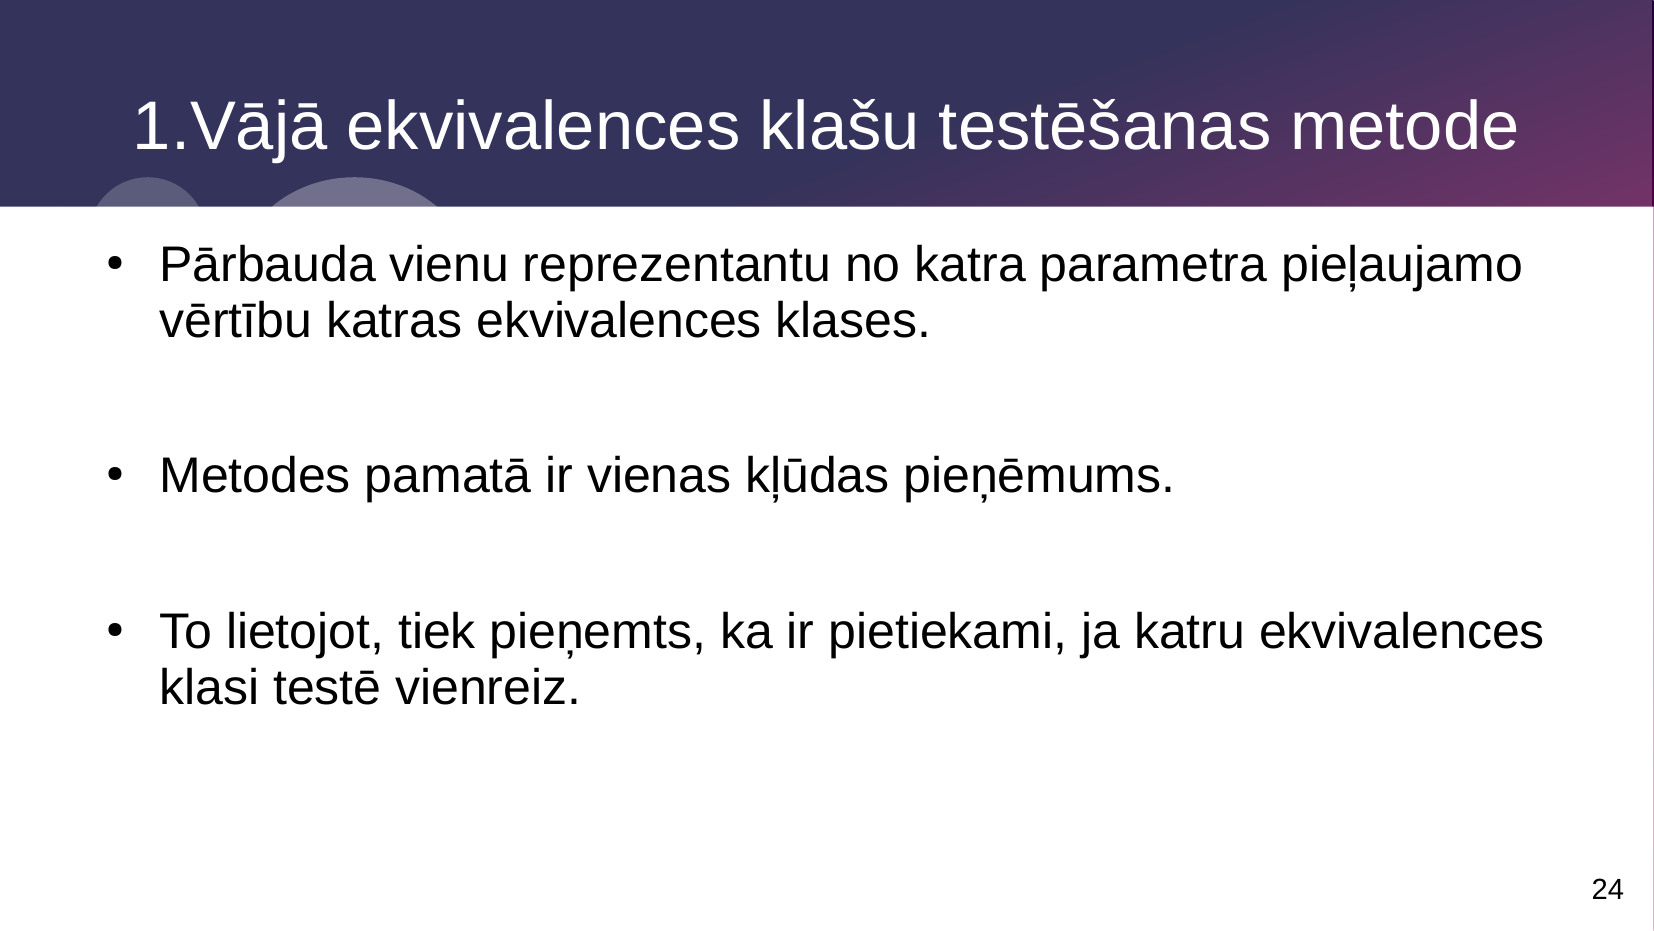

# 1.Vājā ekvivalences klašu testēšanas metode
Pārbauda vienu reprezentantu no katra parametra pieļaujamo vērtību katras ekvivalences klases.
Metodes pamatā ir vienas kļūdas pieņēmums.
To lietojot, tiek pieņemts, ka ir pietiekami, ja katru ekvivalences klasi testē vienreiz.